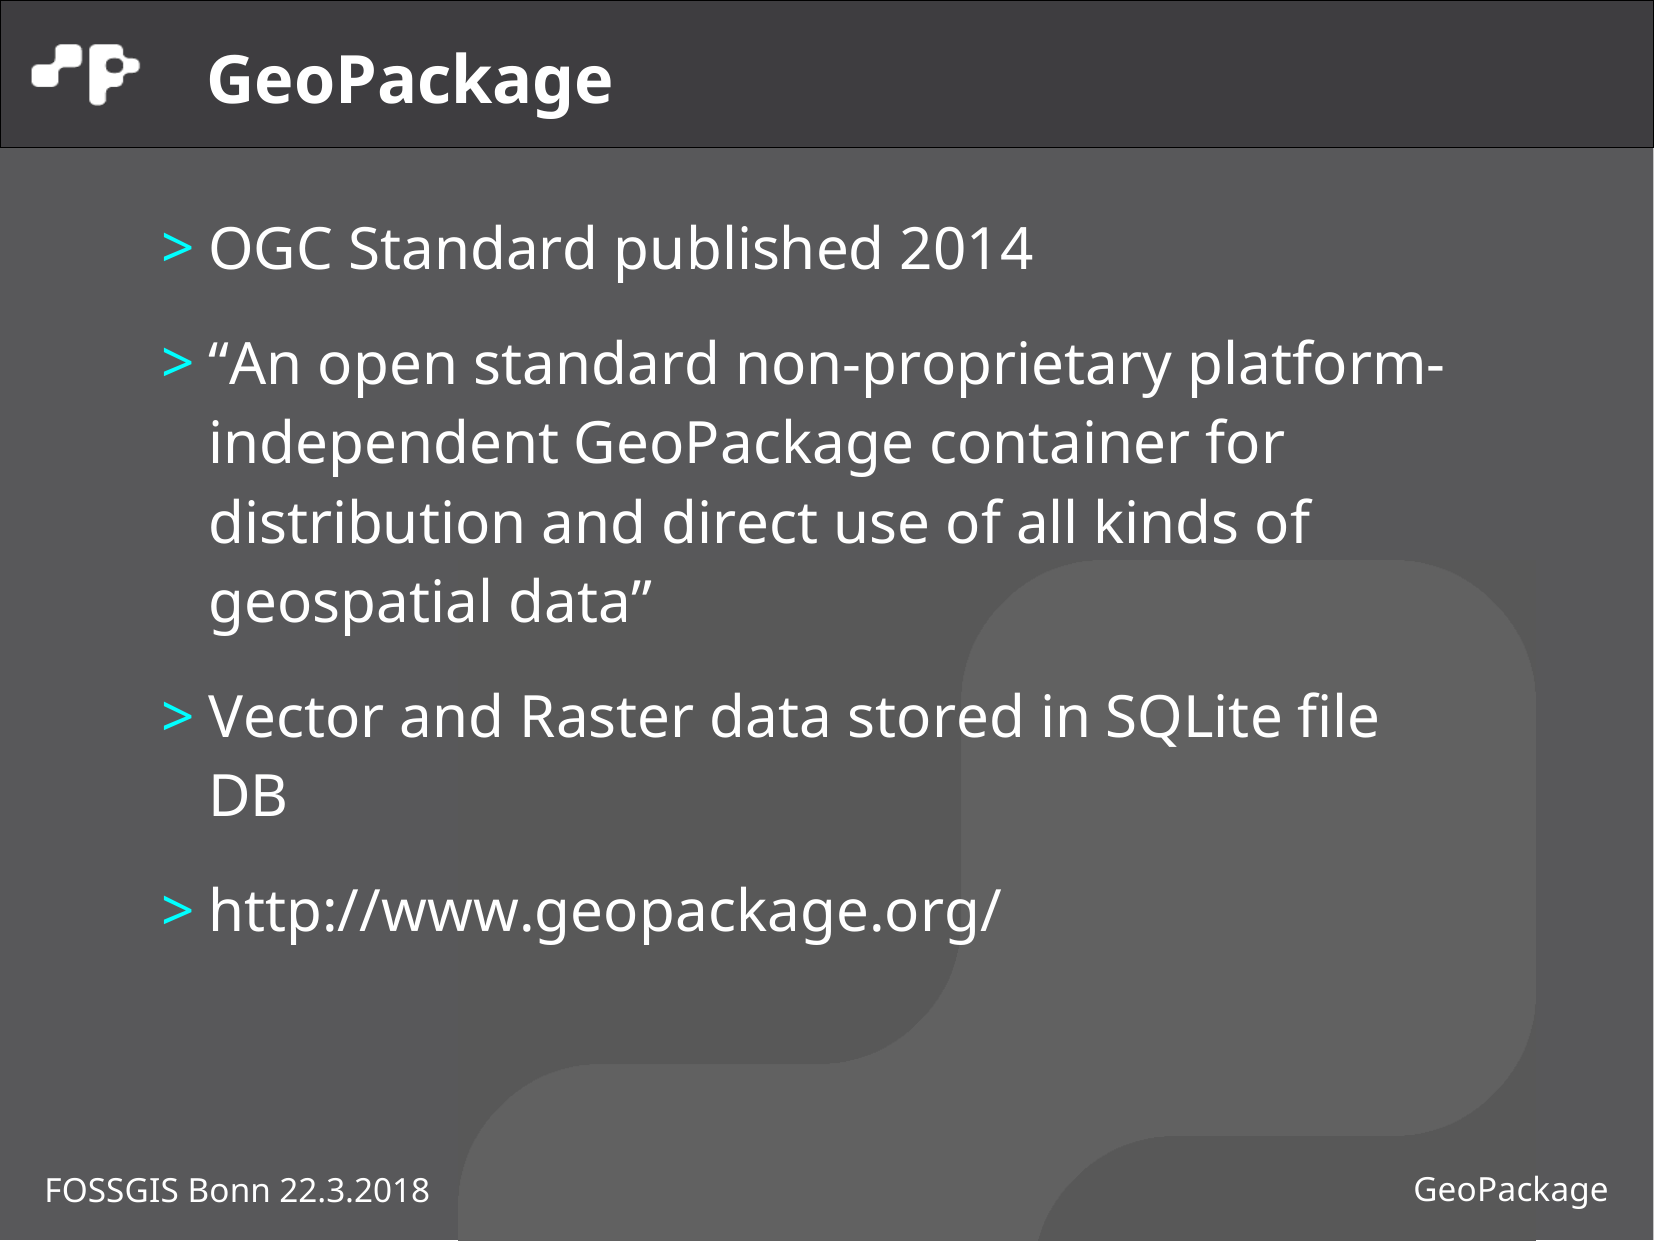

# GeoPackage
OGC Standard published 2014
“An open standard non-proprietary platform-independent GeoPackage container for distribution and direct use of all kinds of geospatial data”
Vector and Raster data stored in SQLite file DB
http://www.geopackage.org/